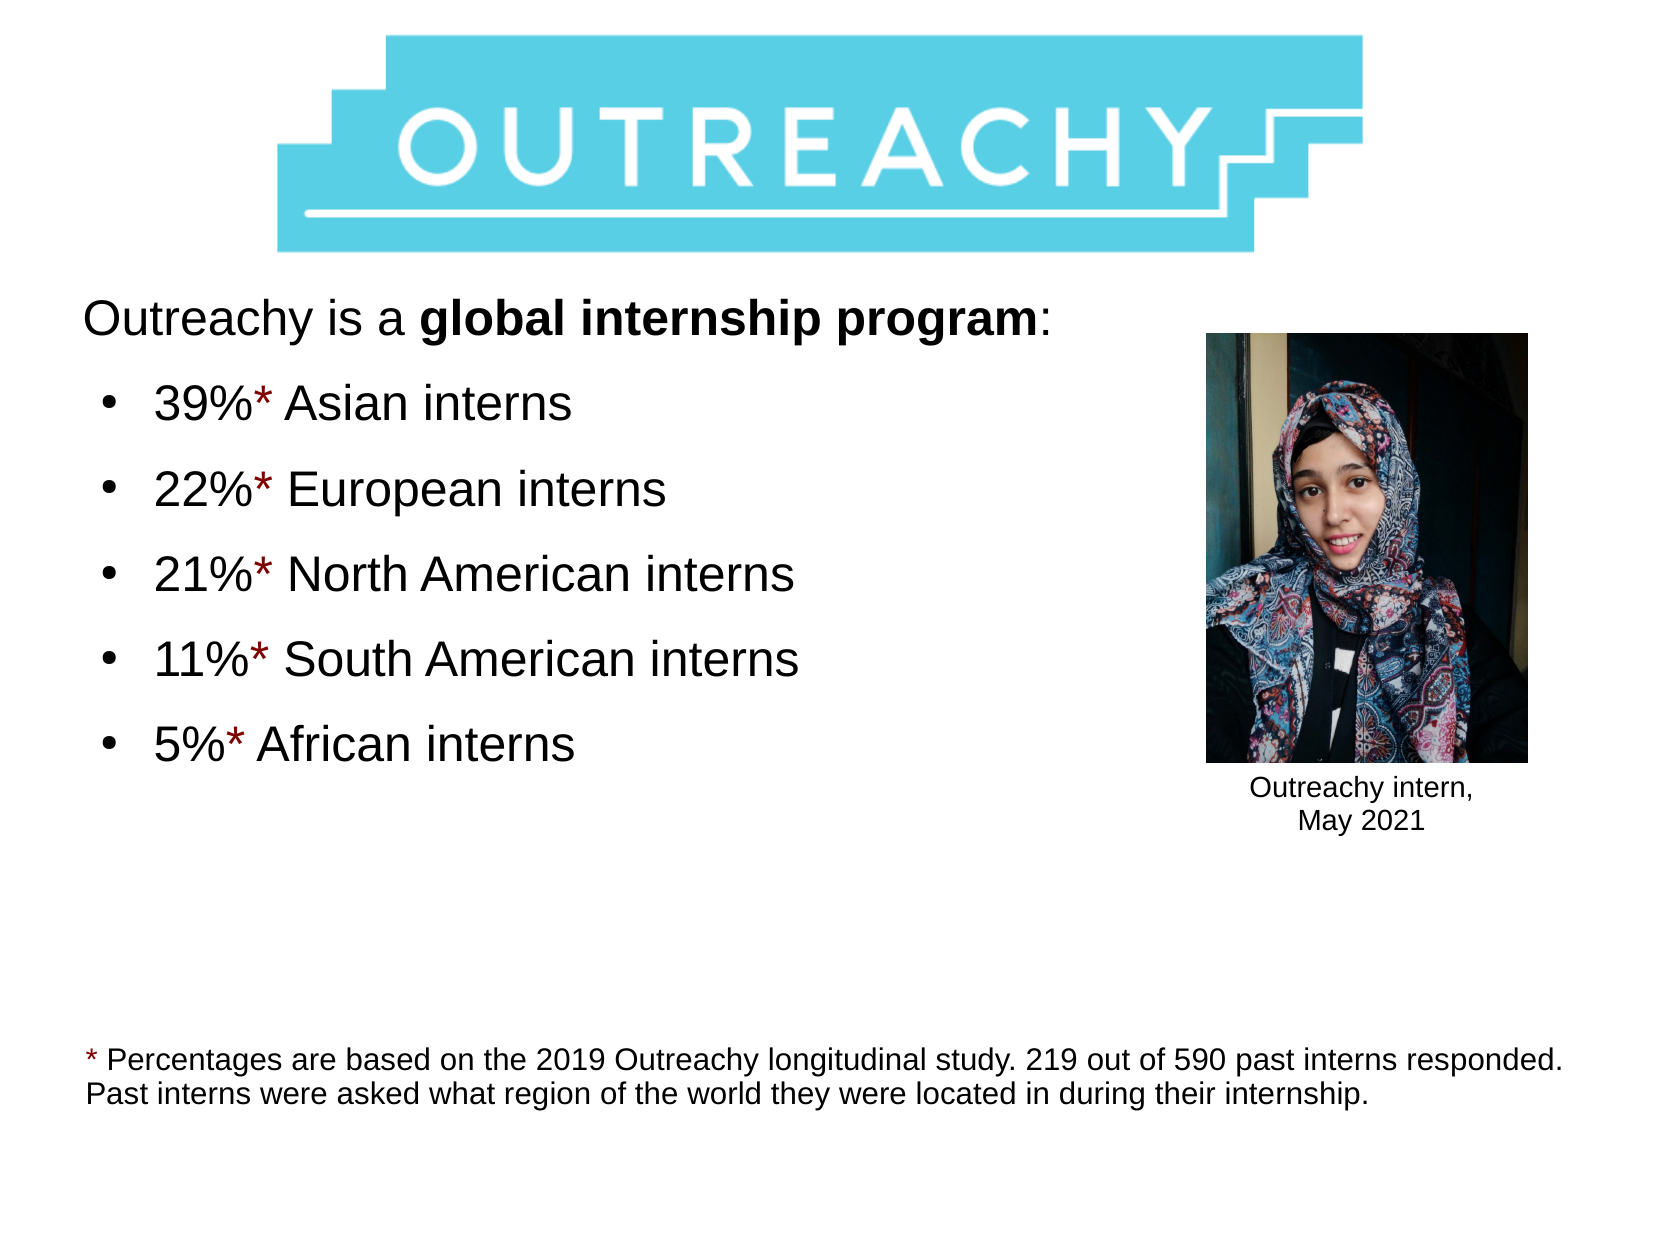

# Outreachy is a global internship program:
39%* Asian interns
22%* European interns
21%* North American interns
11%* South American interns
5%* African interns
Outreachy intern,
May 2021
* Percentages are based on the 2019 Outreachy longitudinal study. 219 out of 590 past interns responded. Past interns were asked what region of the world they were located in during their internship.